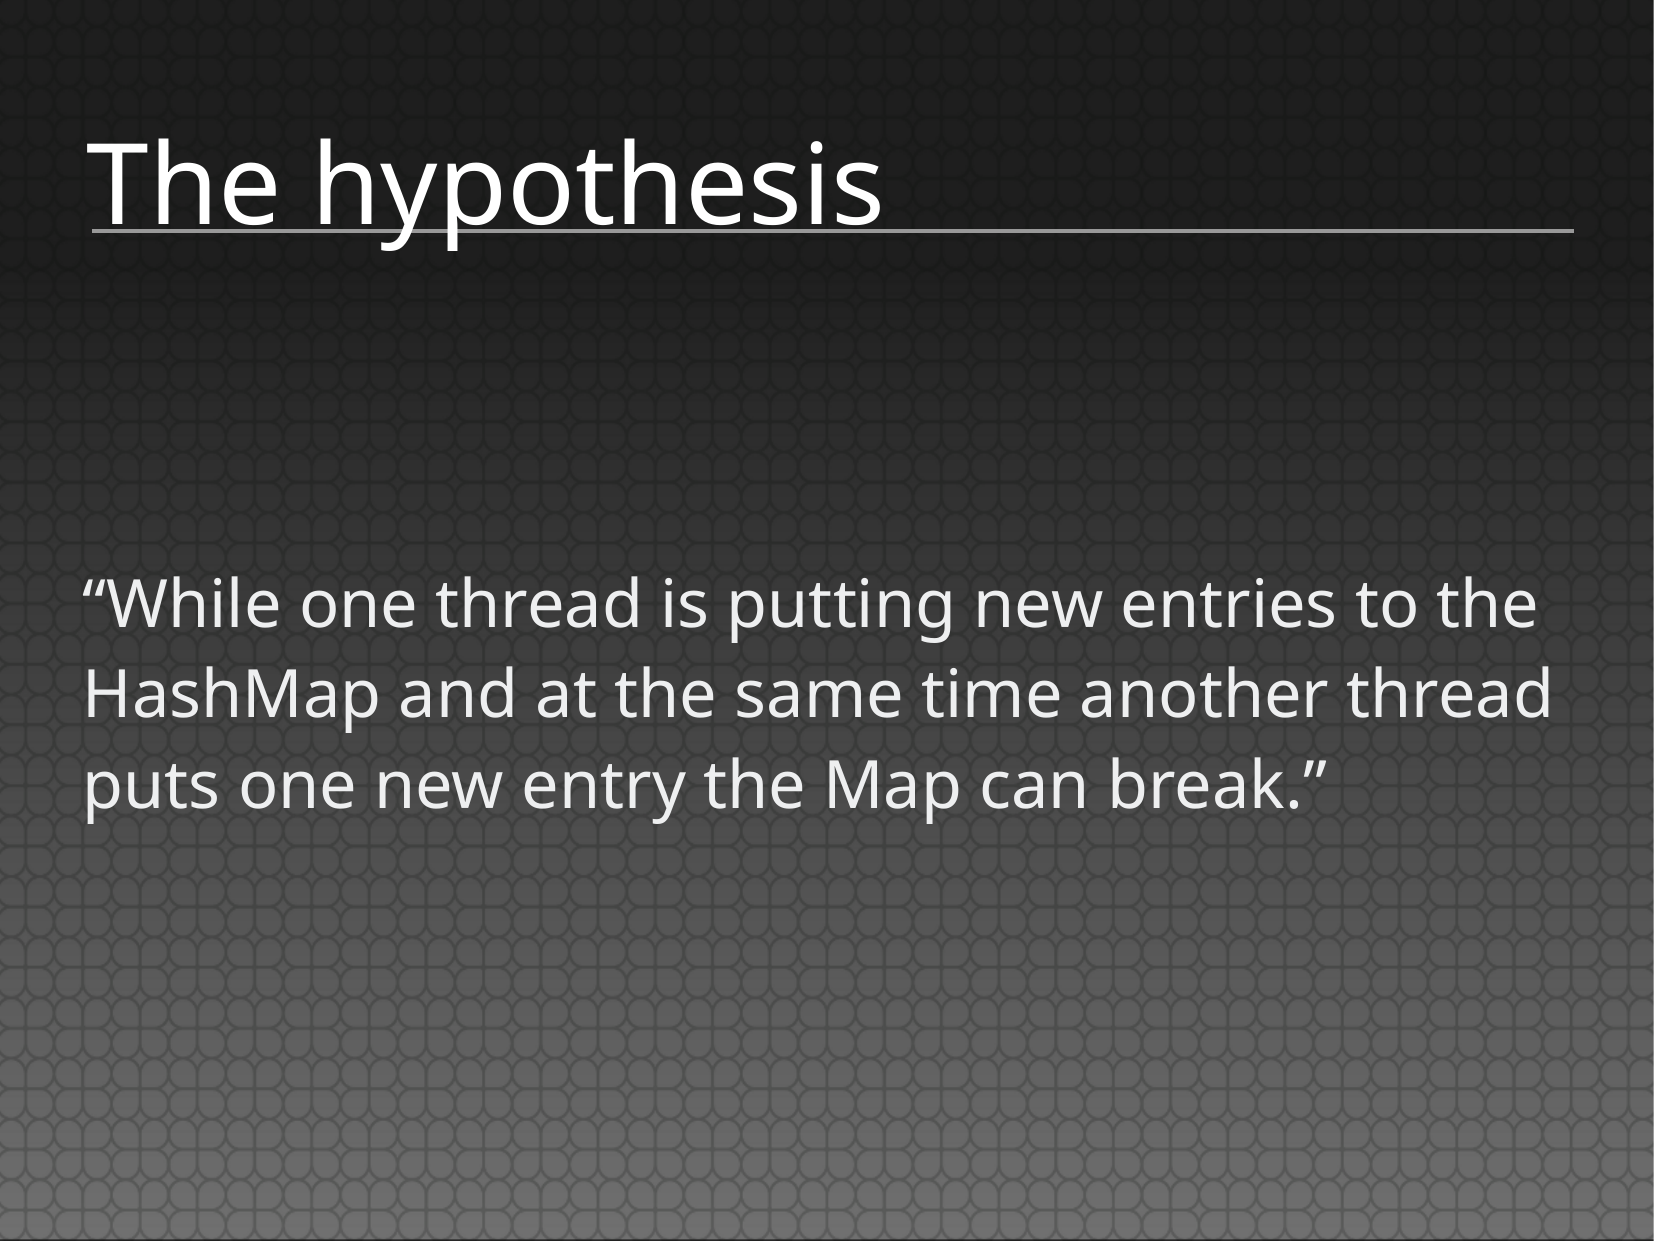

# The hypothesis
“While one thread is putting new entries to the HashMap and at the same time another thread puts one new entry the Map can break.”